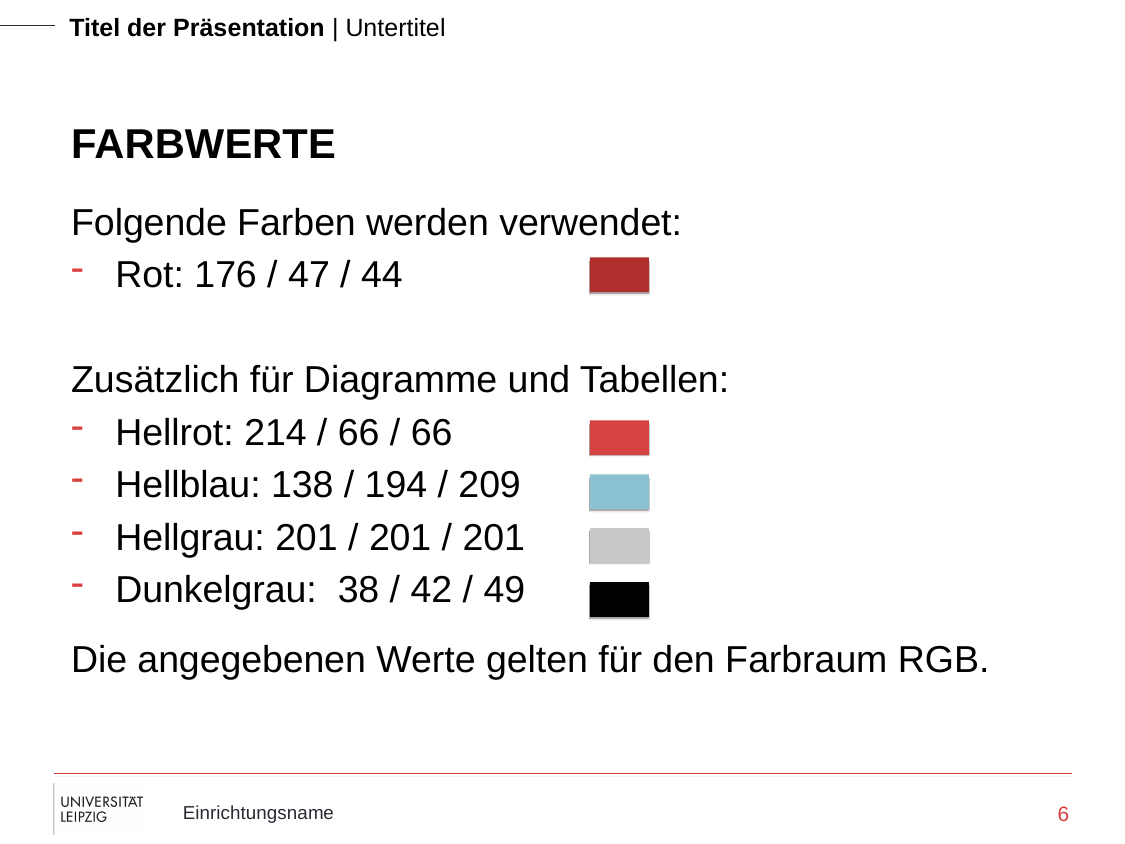

# Farbwerte
Folgende Farben werden verwendet:
Rot: 176 / 47 / 44
Zusätzlich für Diagramme und Tabellen:
Hellrot: 214 / 66 / 66
Hellblau: 138 / 194 / 209
Hellgrau: 201 / 201 / 201
Dunkelgrau: 38 / 42 / 49
Die angegebenen Werte gelten für den Farbraum RGB.